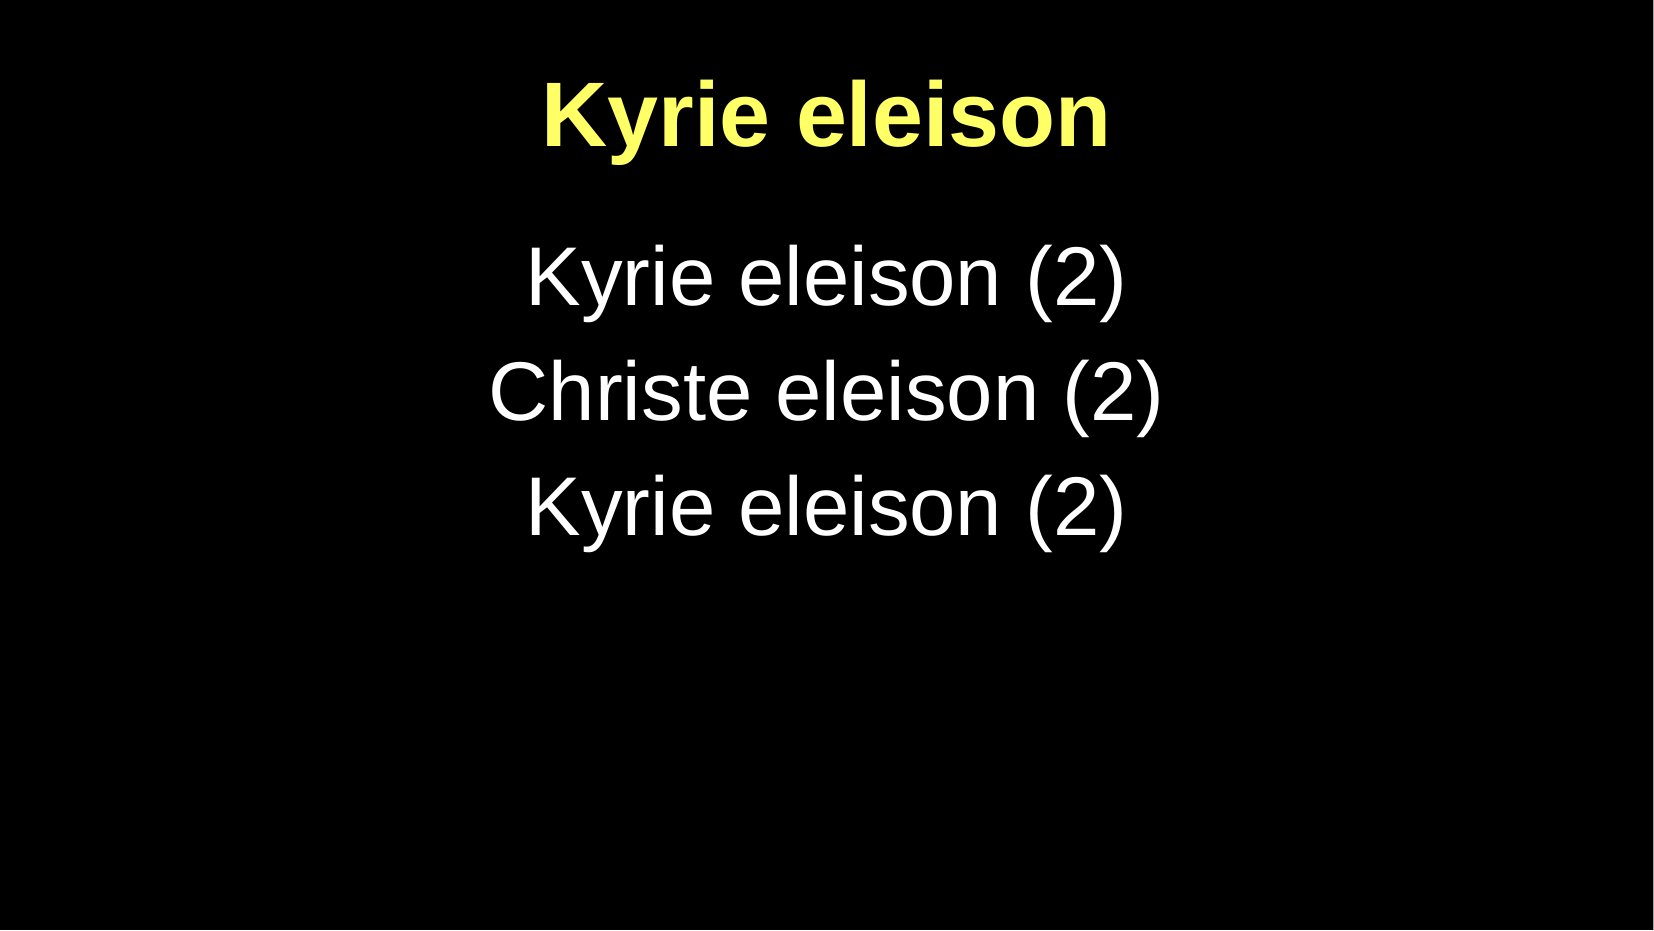

# Kyrie eleison
Kyrie eleison (2)
Christe eleison (2)
Kyrie eleison (2)